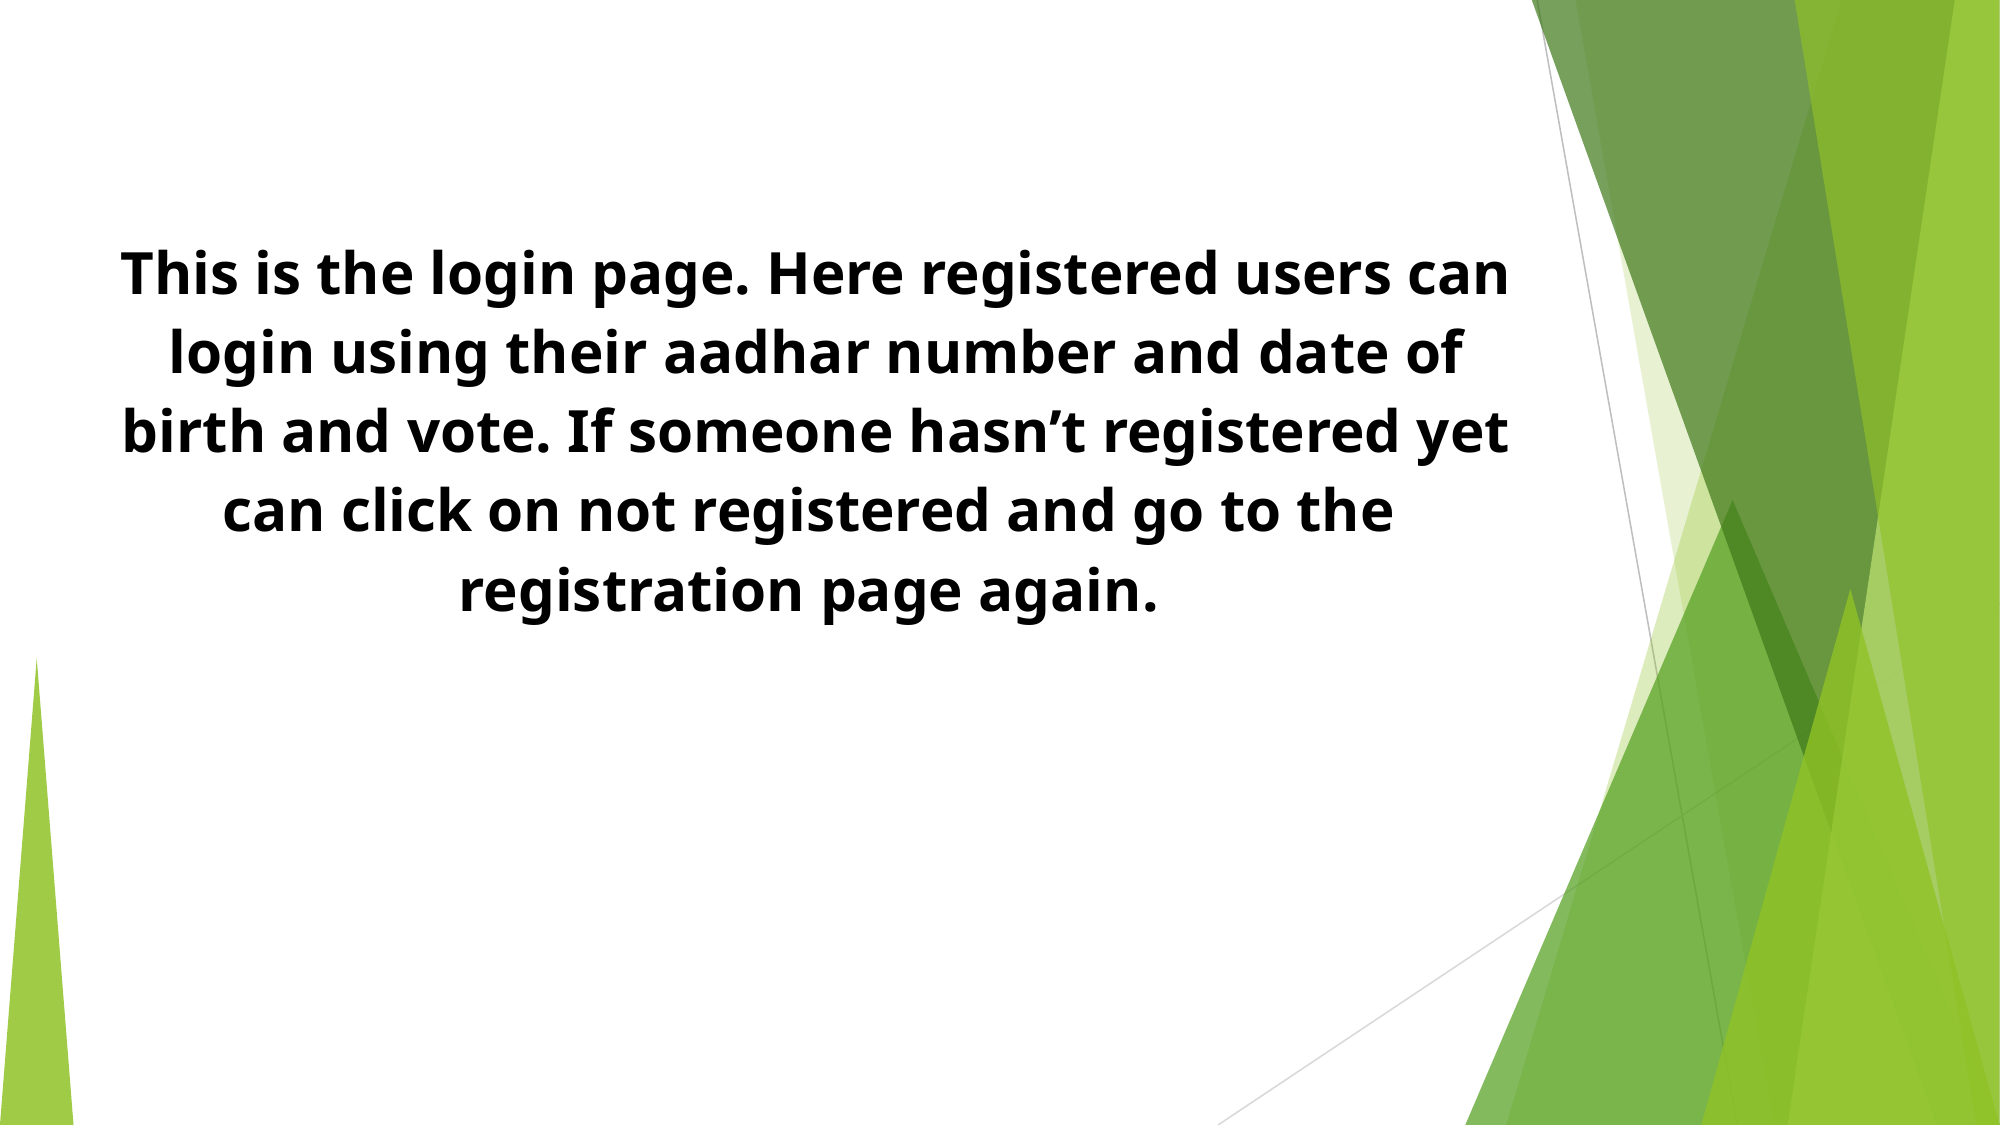

# This is the login page. Here registered users can login using their aadhar number and date of birth and vote. If someone hasn’t registered yet can click on not registered and go to the registration page again.